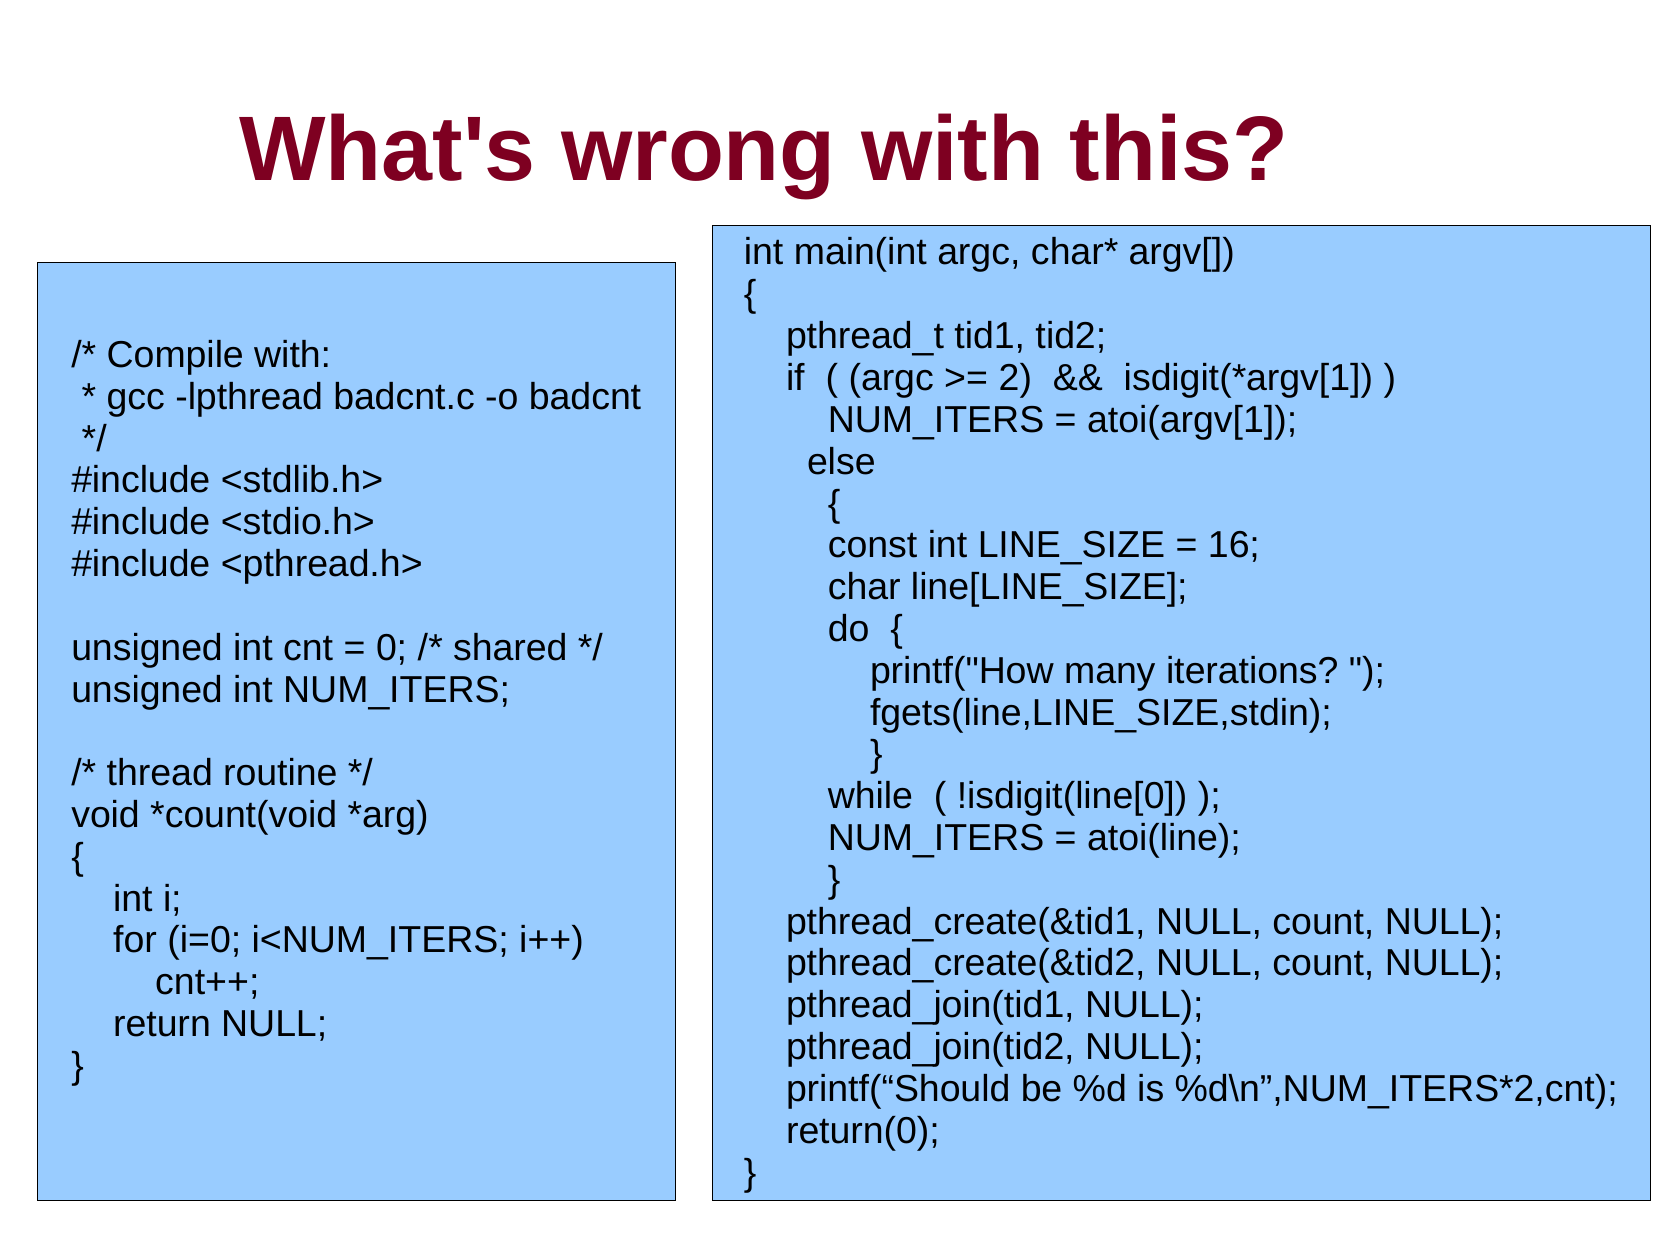

# What's wrong with this?
int main(int argc, char* argv[])
{
 pthread_t tid1, tid2;
 if ( (argc >= 2) && isdigit(*argv[1]) )
 NUM_ITERS = atoi(argv[1]);
 else
 {
 const int LINE_SIZE = 16;
 char line[LINE_SIZE];
 do {
 printf("How many iterations? ");
 fgets(line,LINE_SIZE,stdin);
 }
 while ( !isdigit(line[0]) );
 NUM_ITERS = atoi(line);
 }
 pthread_create(&tid1, NULL, count, NULL);
 pthread_create(&tid2, NULL, count, NULL);
 pthread_join(tid1, NULL);
 pthread_join(tid2, NULL);
 printf(“Should be %d is %d\n”,NUM_ITERS*2,cnt);
 return(0);
}
/* Compile with:
 * gcc -lpthread badcnt.c -o badcnt
 */
#include <stdlib.h>
#include <stdio.h>
#include <pthread.h>
unsigned int cnt = 0; /* shared */
unsigned int NUM_ITERS;
/* thread routine */
void *count(void *arg)
{
 int i;
 for (i=0; i<NUM_ITERS; i++)
 cnt++;
 return NULL;
}